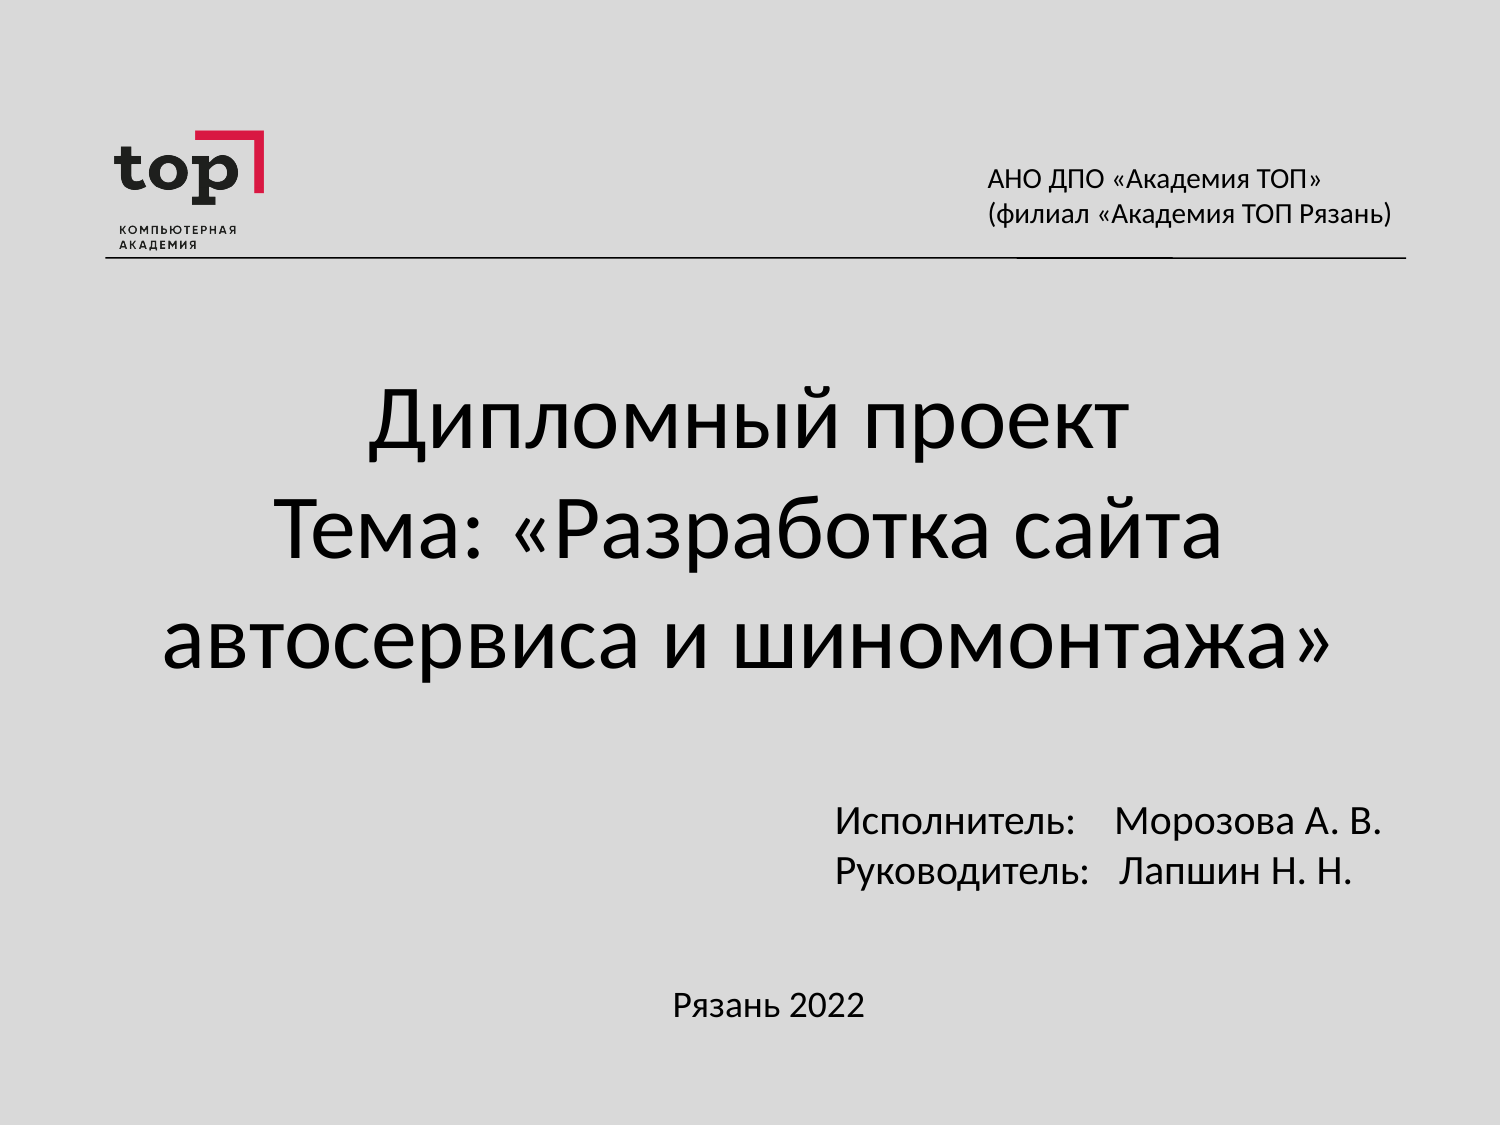

АНО ДПО «Академия ТОП»
(филиал «Академия ТОП Рязань)
# Дипломный проект Тема: «Разработка сайта автосервиса и шиномонтажа»
Исполнитель: Морозова А. В.
Руководитель: Лапшин Н. Н.
Рязань 2022